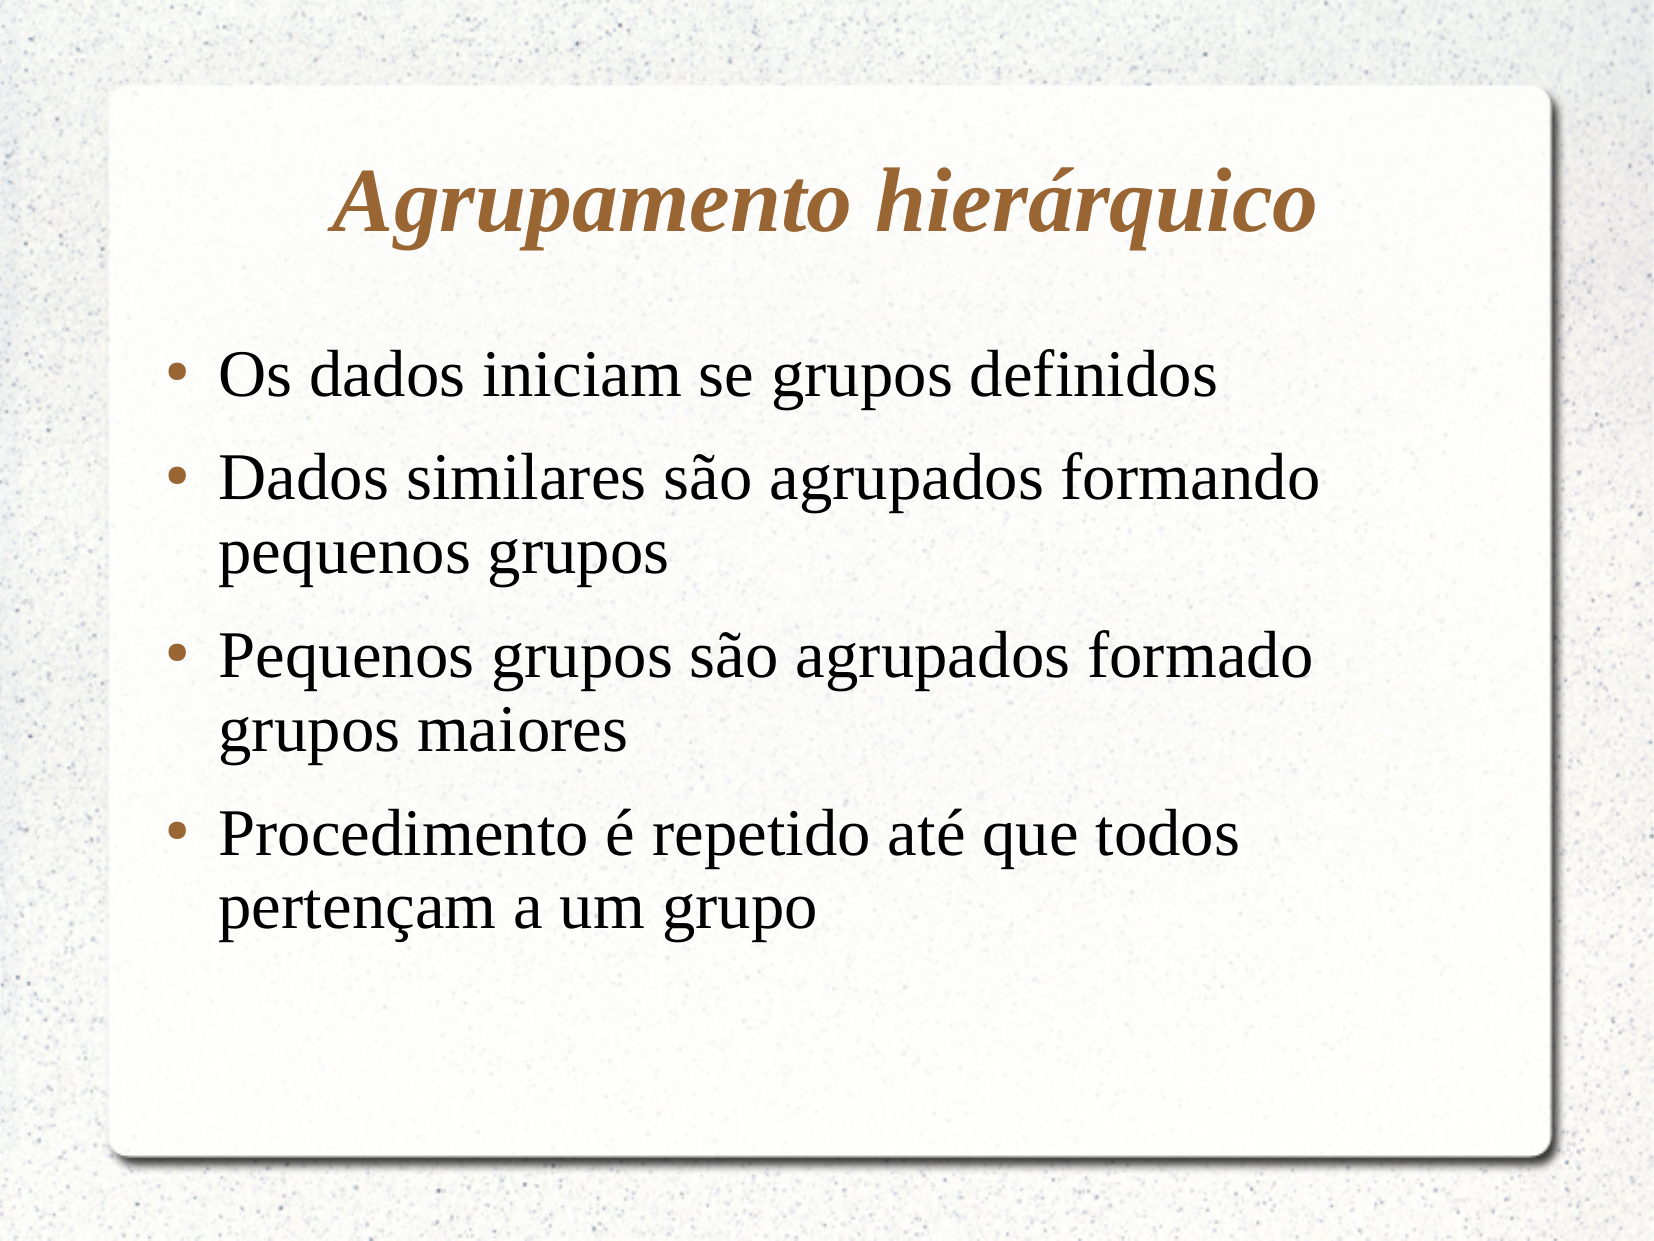

# Agrupamento hierárquico
Os dados iniciam se grupos definidos
Dados similares são agrupados formando pequenos grupos
Pequenos grupos são agrupados formado grupos maiores
Procedimento é repetido até que todos pertençam a um grupo